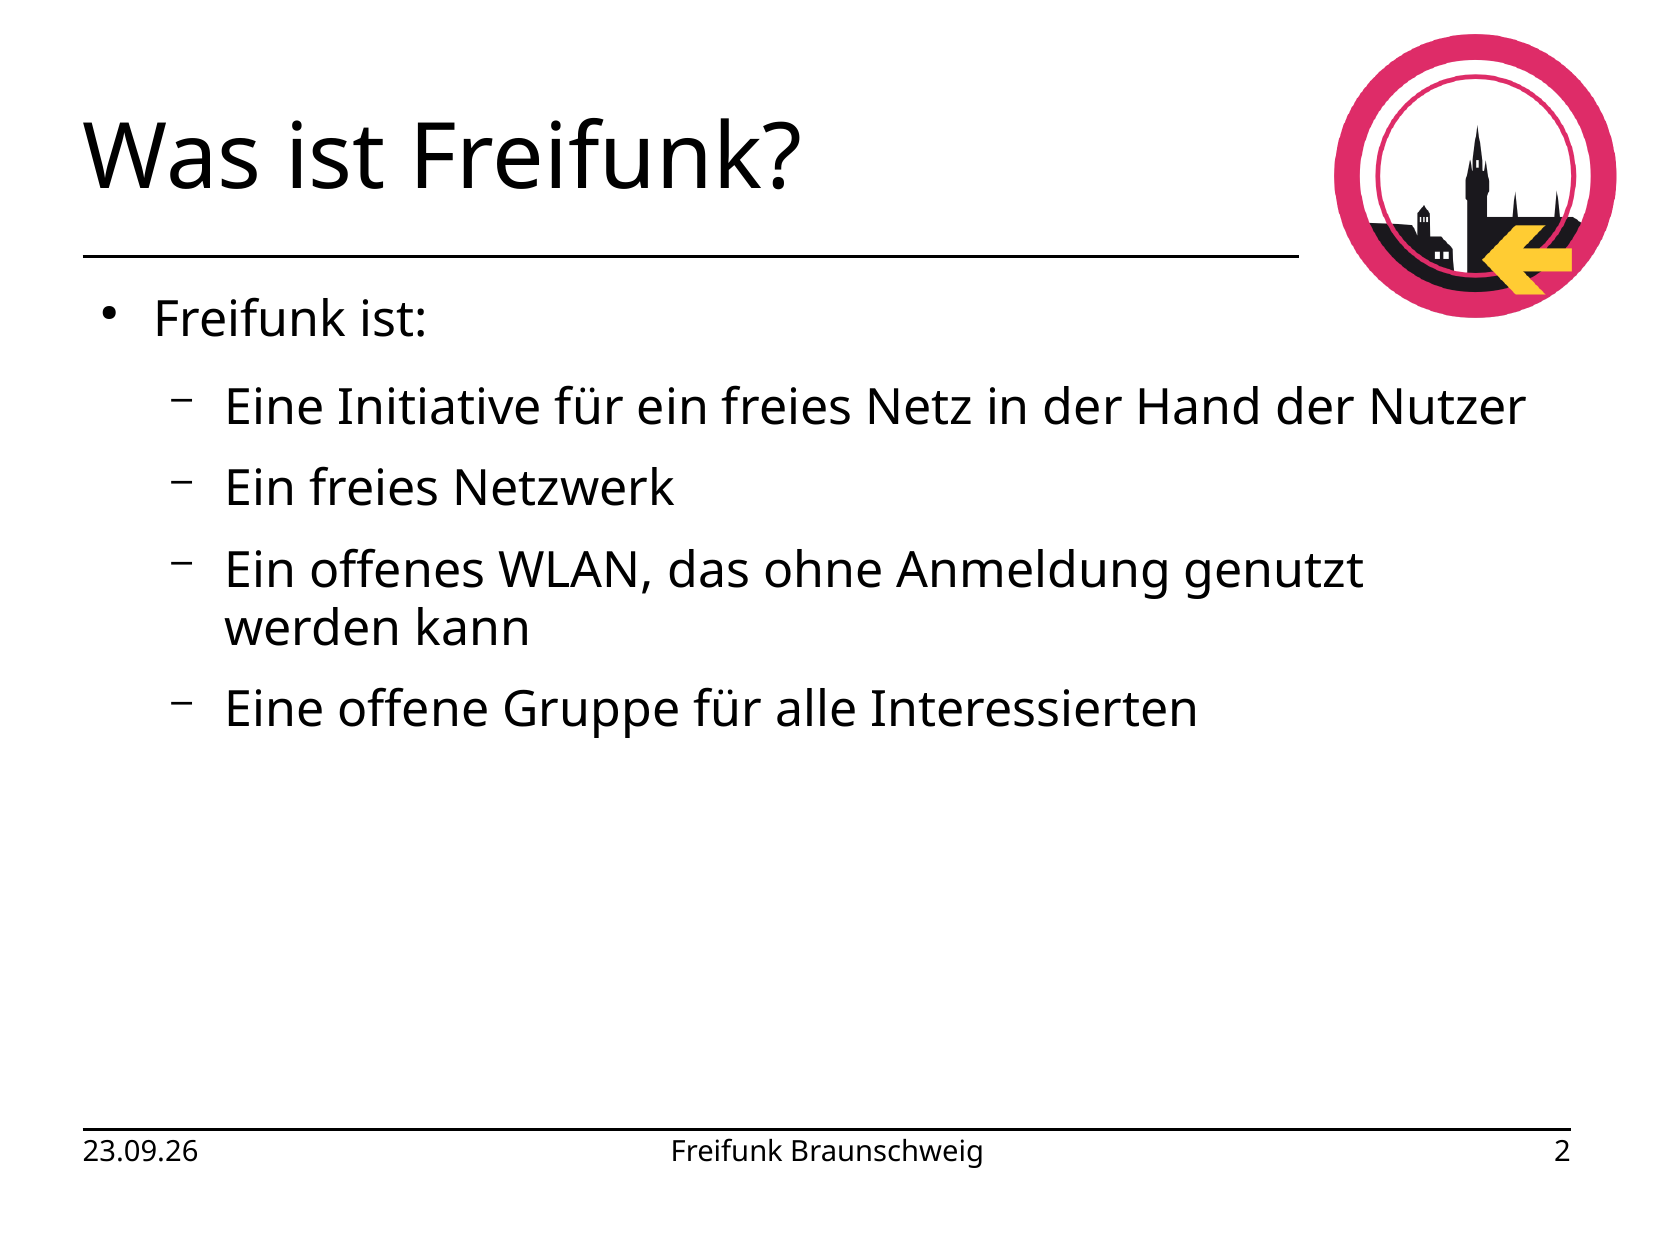

# Was ist Freifunk?
Freifunk ist:
Eine Initiative für ein freies Netz in der Hand der Nutzer
Ein freies Netzwerk
Ein offenes WLAN, das ohne Anmeldung genutzt werden kann
Eine offene Gruppe für alle Interessierten
Freifunk Braunschweig
2